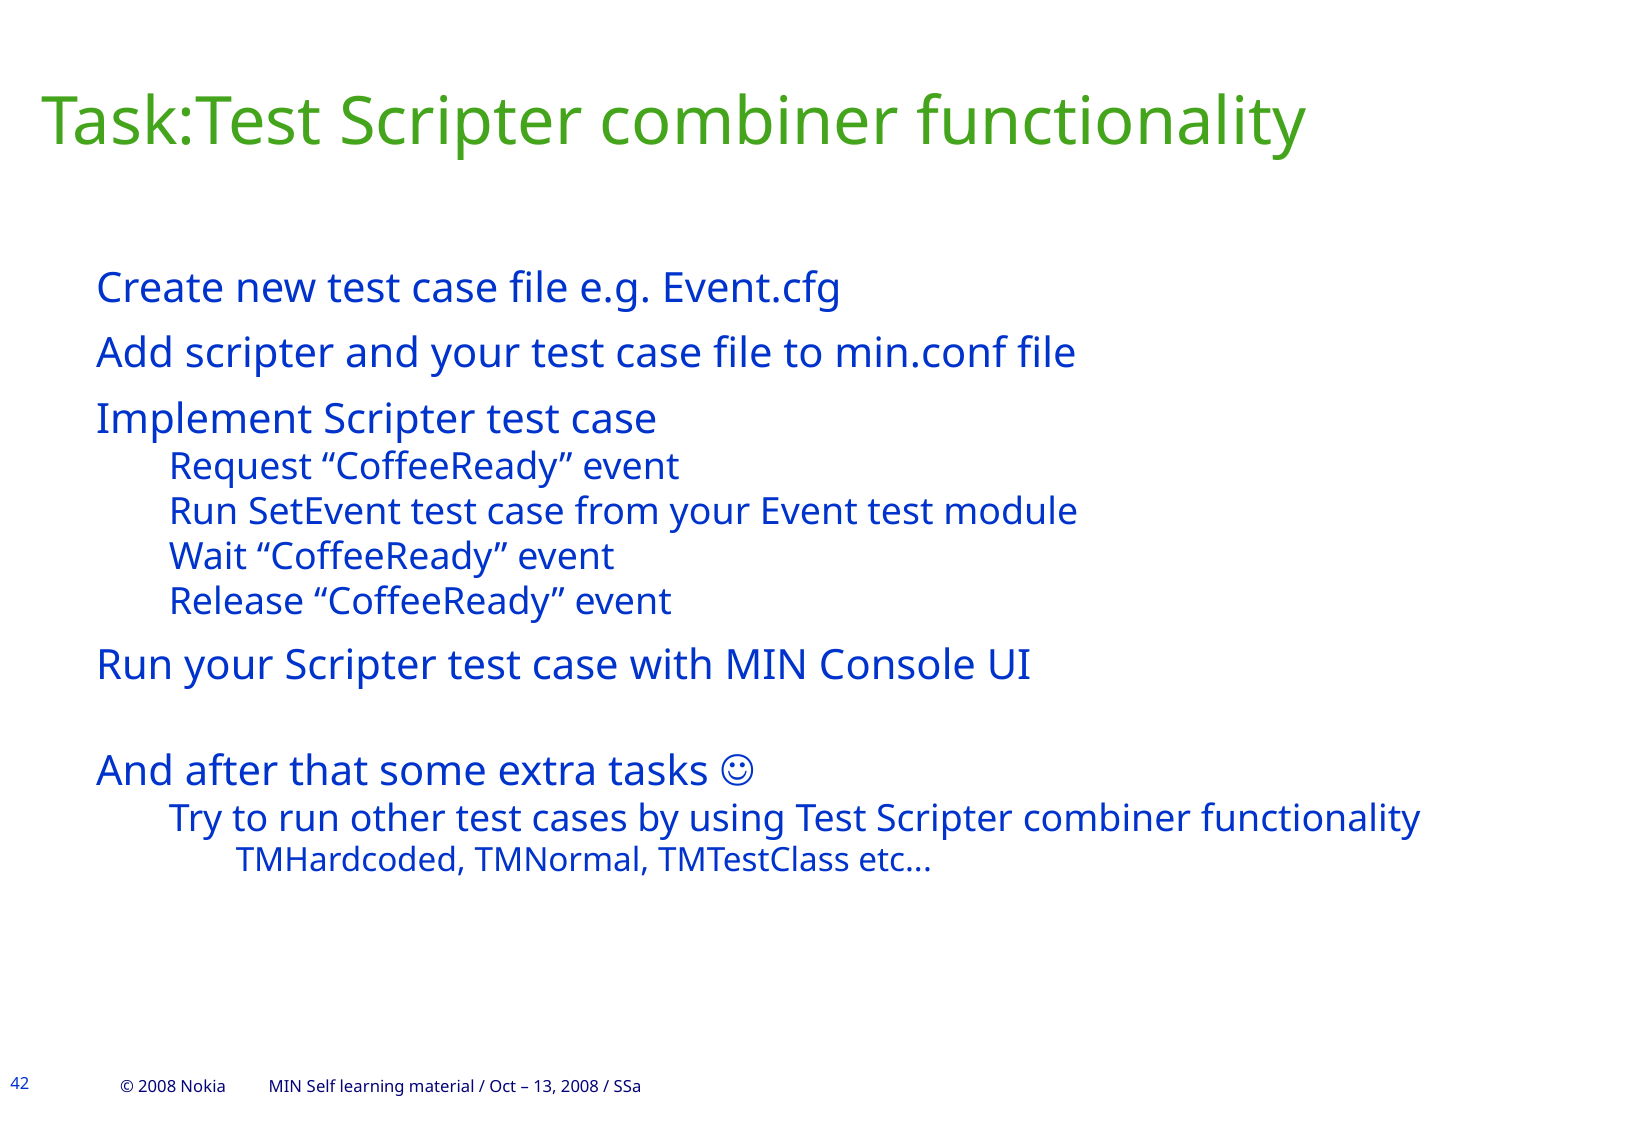

# Task:Test Scripter combiner functionality
Create new test case file e.g. Event.cfg
Add scripter and your test case file to min.conf file
Implement Scripter test case
Request “CoffeeReady” event
Run SetEvent test case from your Event test module
Wait “CoffeeReady” event
Release “CoffeeReady” event
Run your Scripter test case with MIN Console UI
And after that some extra tasks 
Try to run other test cases by using Test Scripter combiner functionality
TMHardcoded, TMNormal, TMTestClass etc...